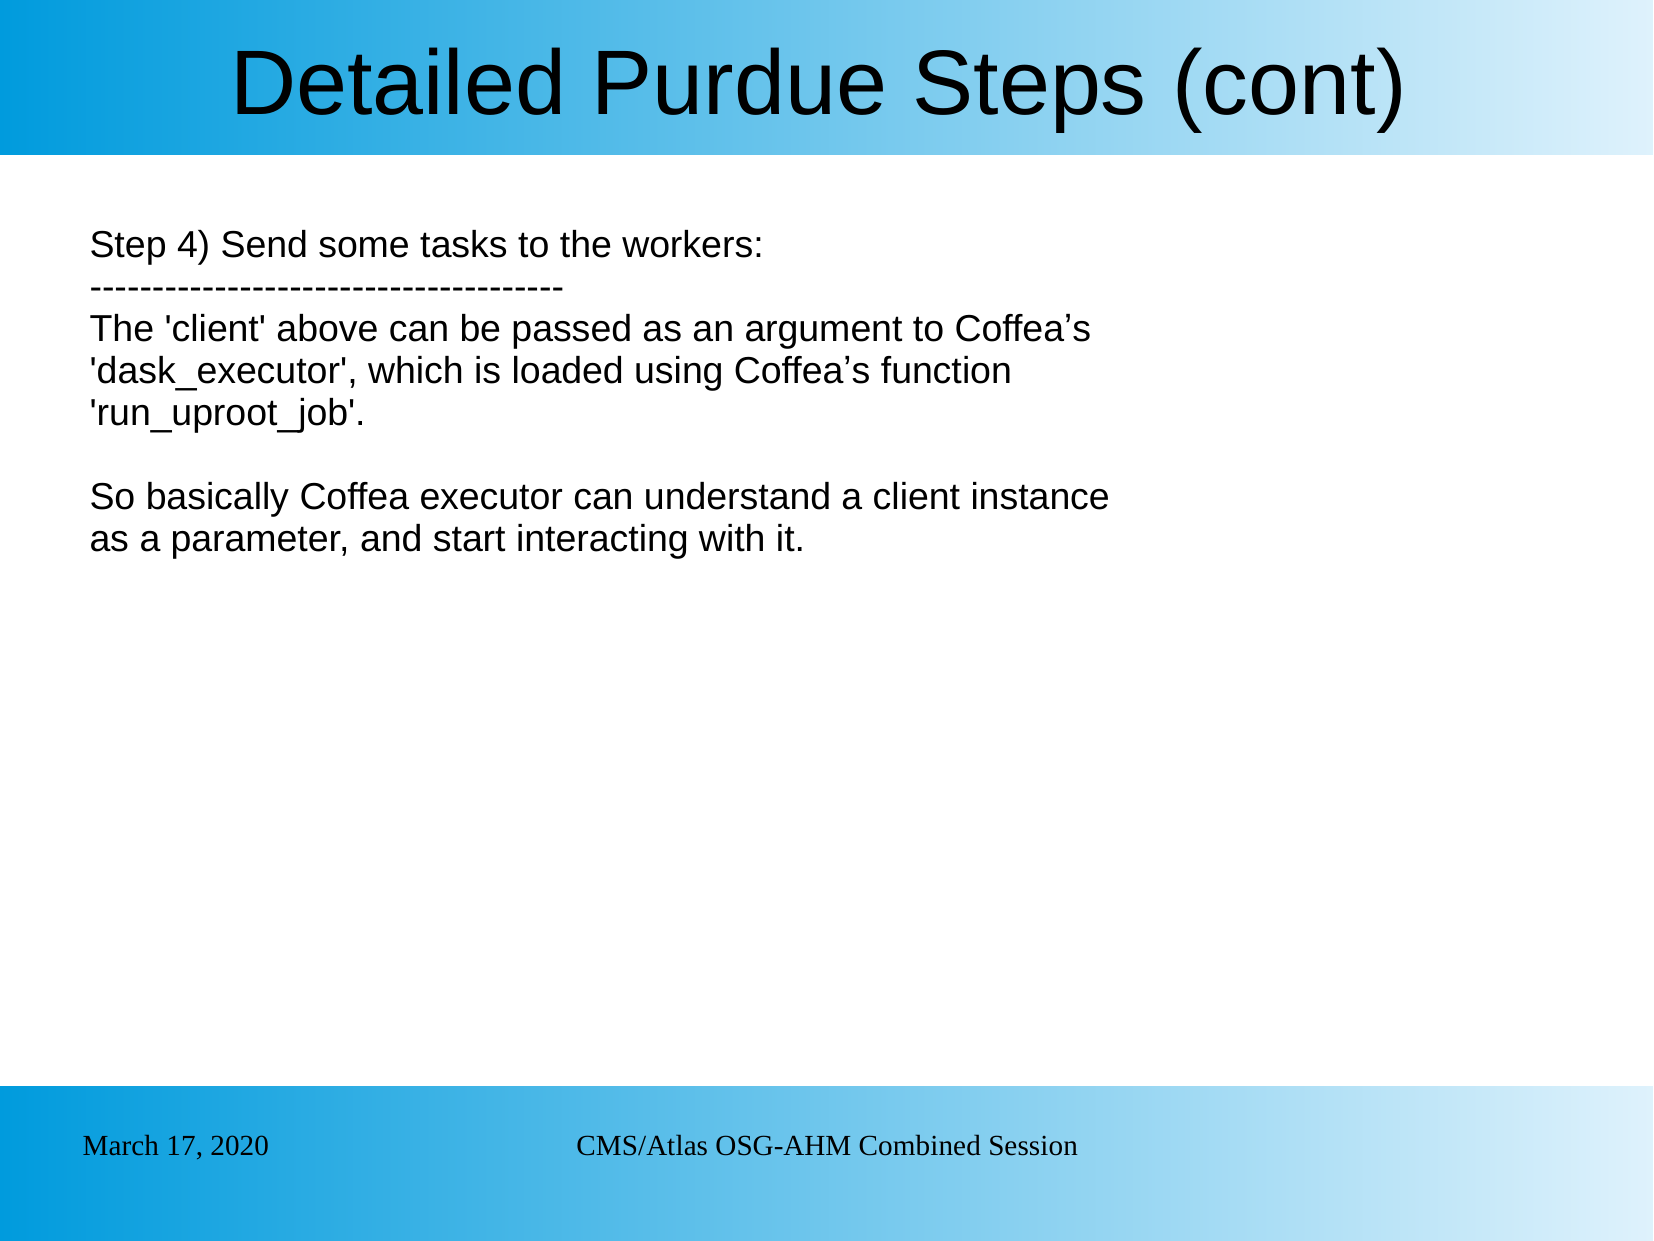

# Detailed Purdue Steps (cont)
Step 4) Send some tasks to the workers:
--------------------------------------
The 'client' above can be passed as an argument to Coffeaʼs
'dask_executor', which is loaded using Coffeaʼs function
'run_uproot_job'.
So basically Coffea executor can understand a client instance
as a parameter, and start interacting with it.
March 17, 2020
CMS/Atlas OSG-AHM Combined Session